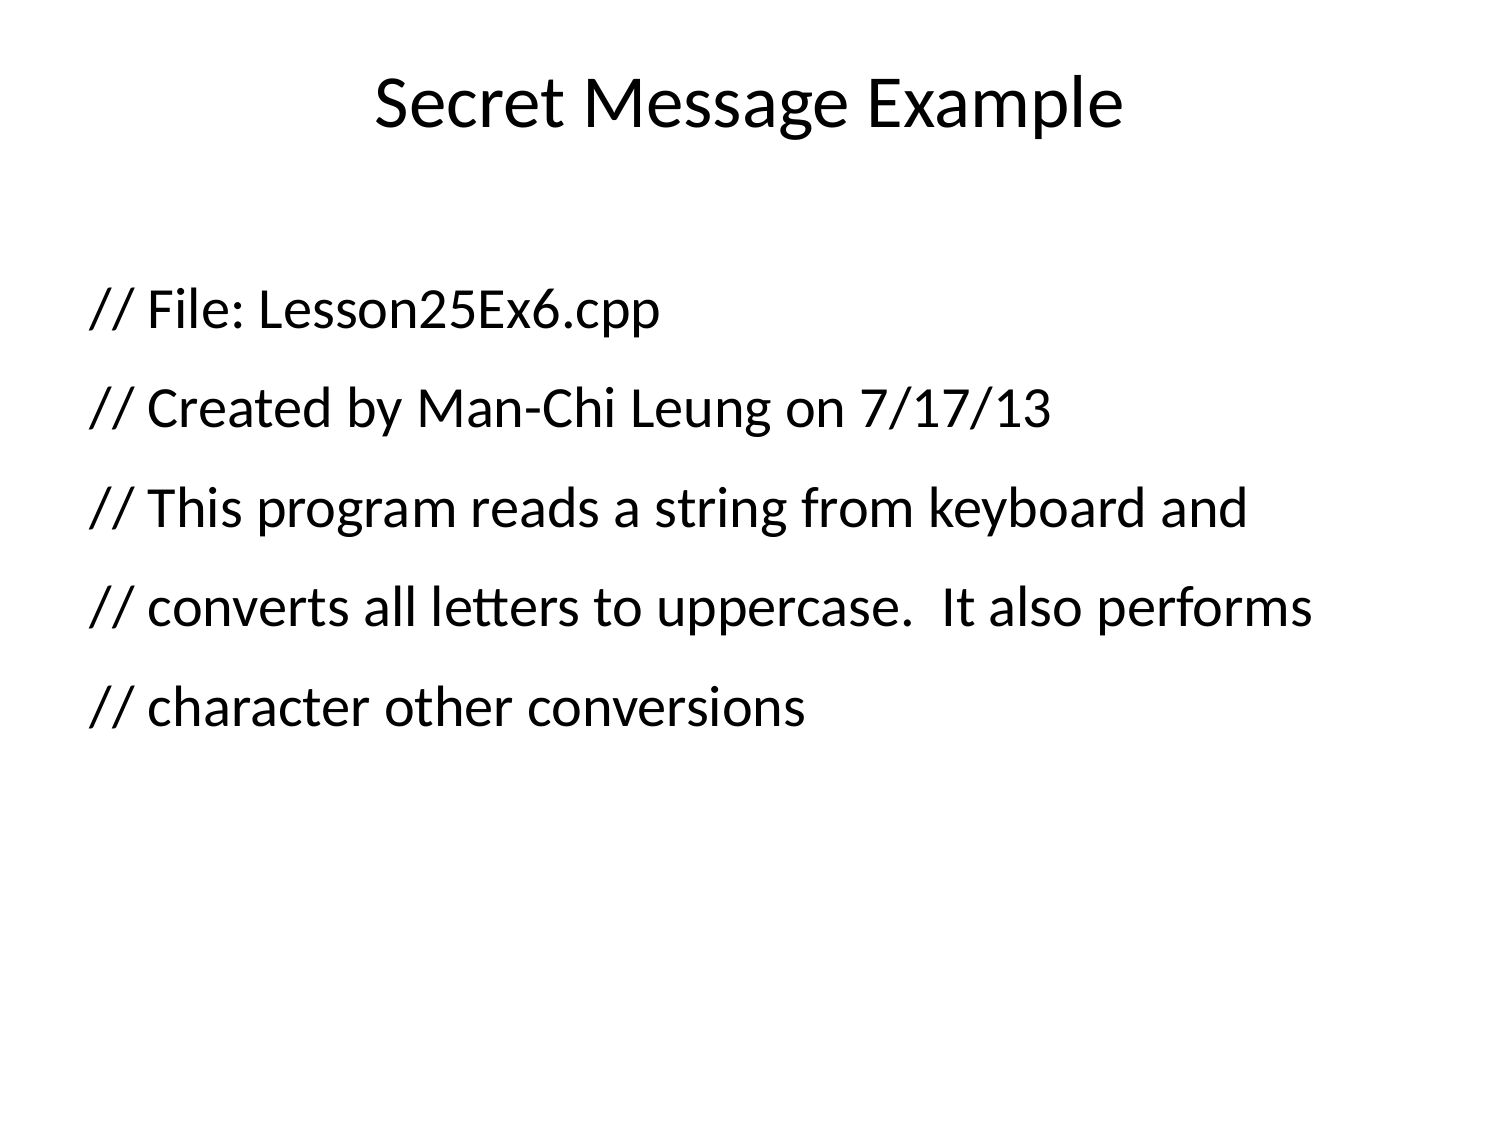

# Secret Message Example
// File: Lesson25Ex6.cpp
// Created by Man-Chi Leung on 7/17/13
// This program reads a string from keyboard and
// converts all letters to uppercase. It also performs
// character other conversions